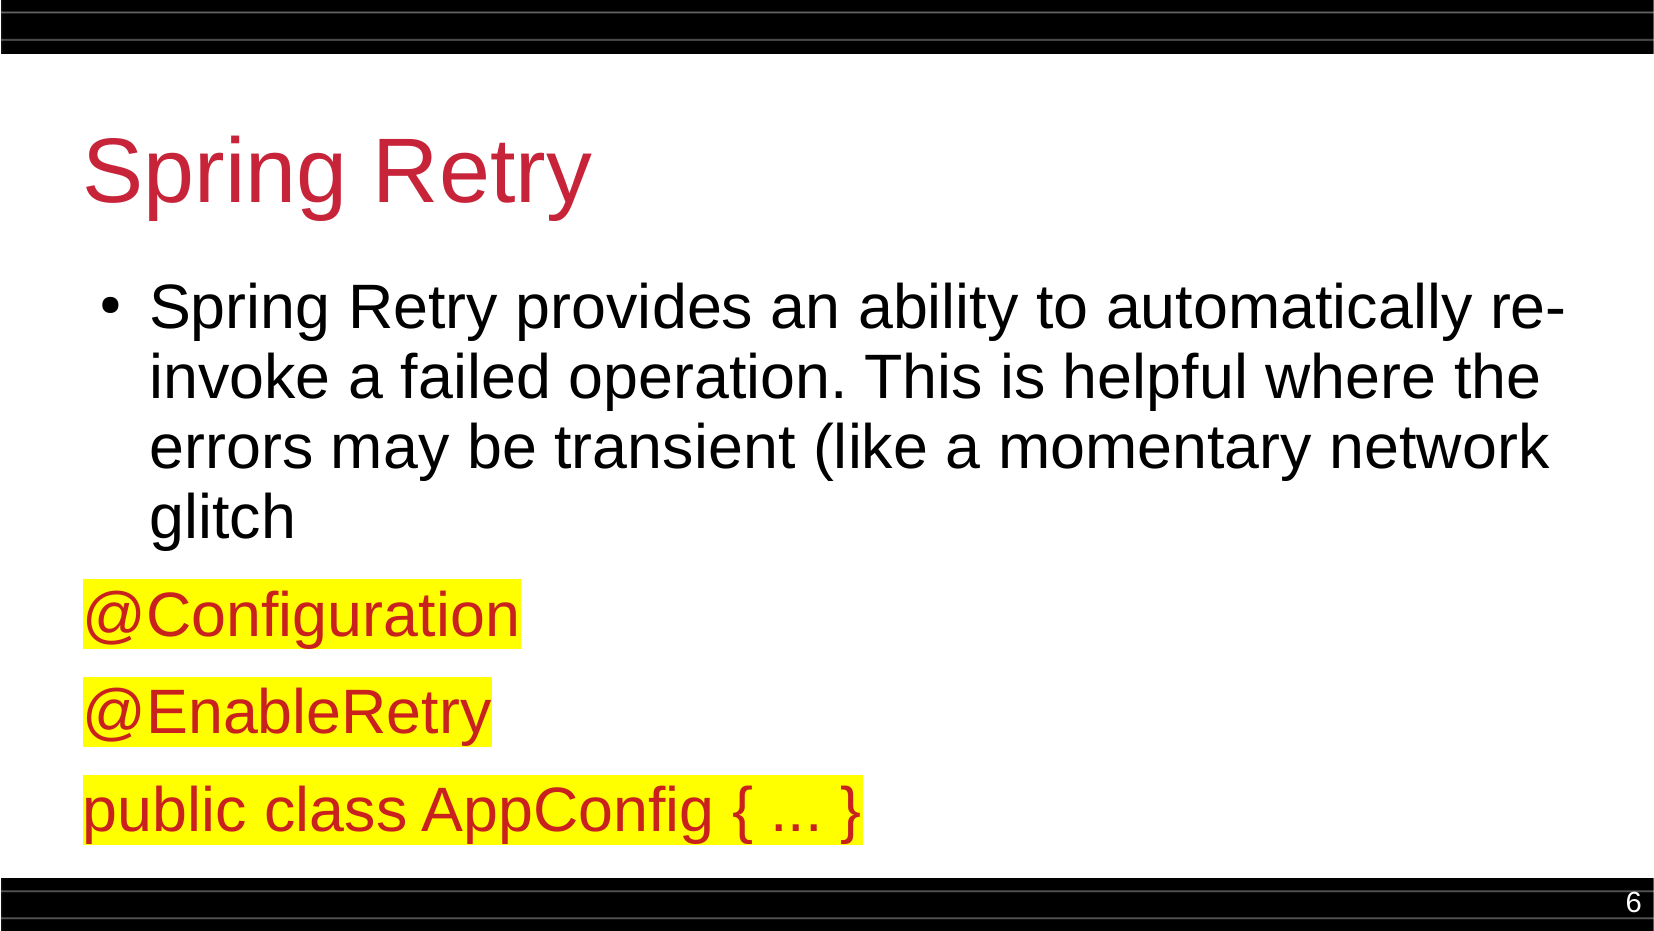

# Spring Retry
Spring Retry provides an ability to automatically re-invoke a failed operation. This is helpful where the errors may be transient (like a momentary network glitch
@Configuration
@EnableRetry
public class AppConfig { ... }